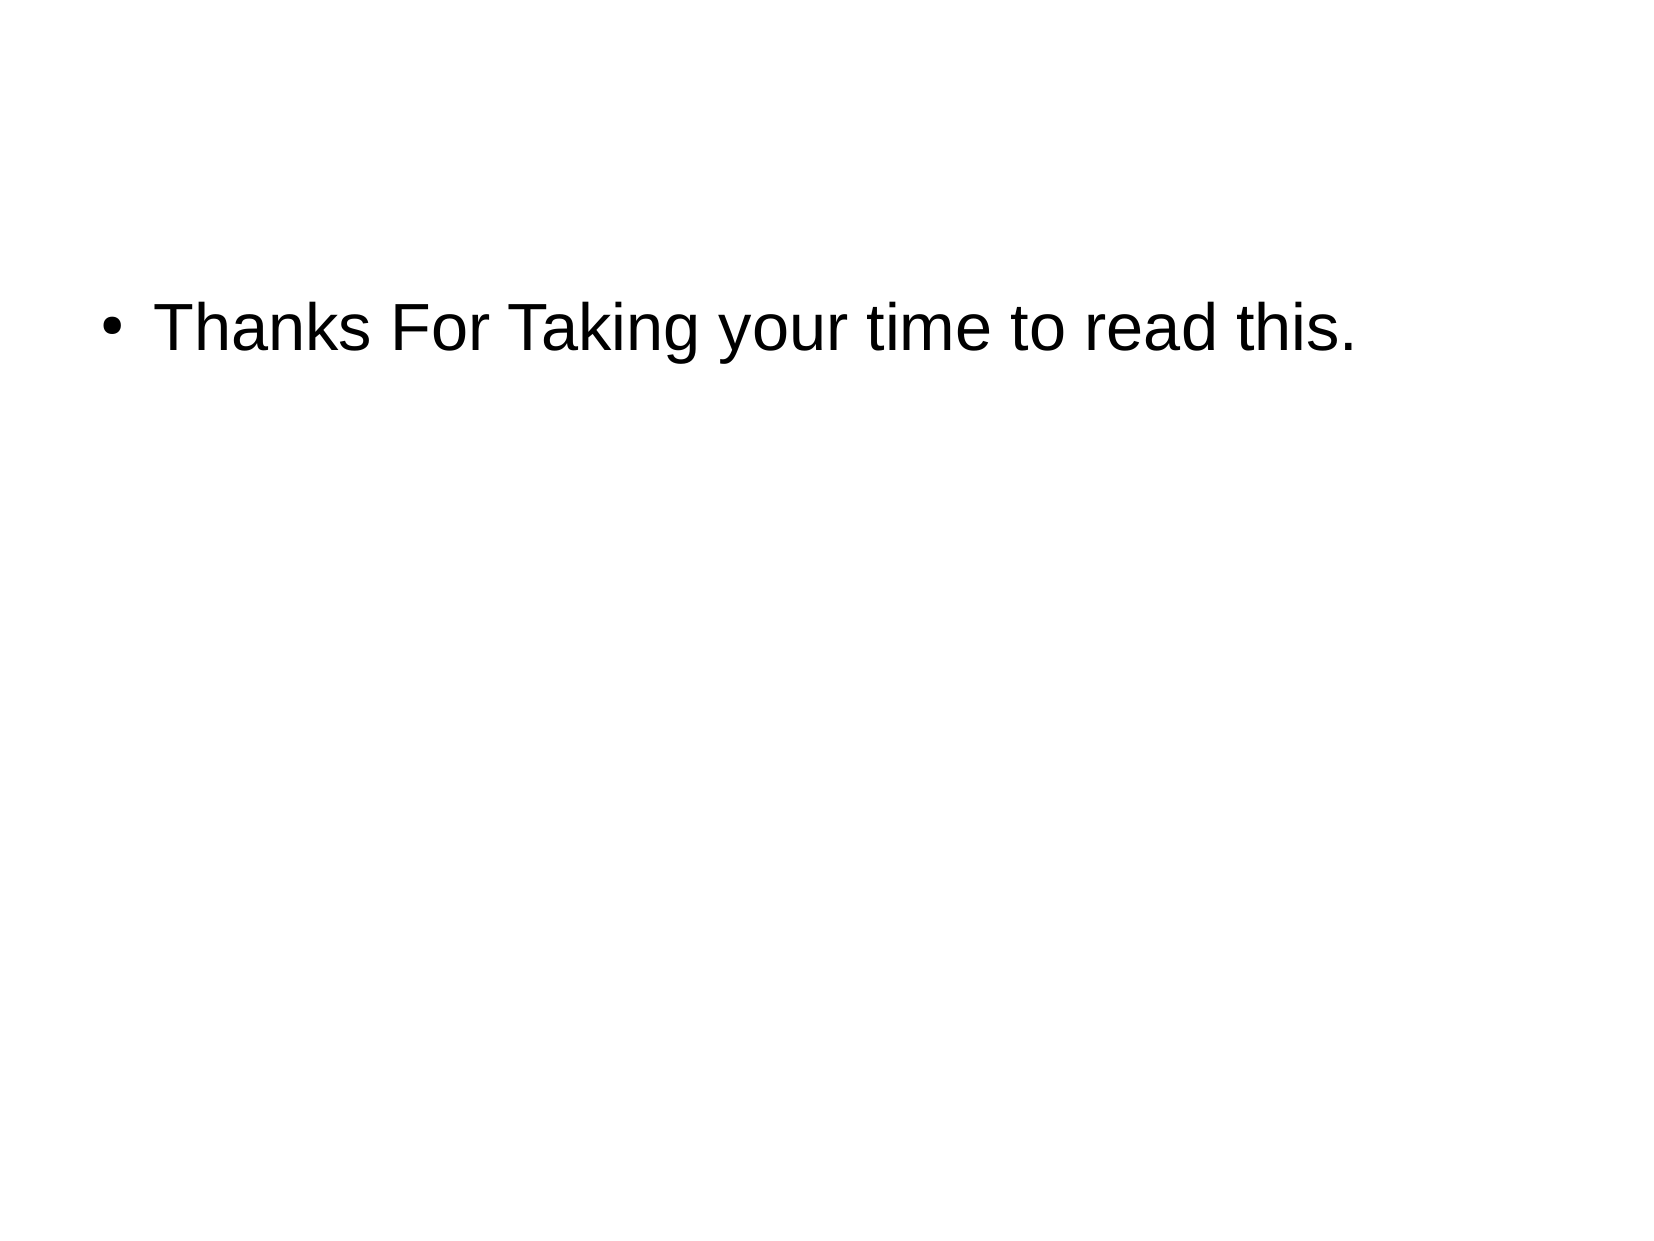

#
Thanks For Taking your time to read this.